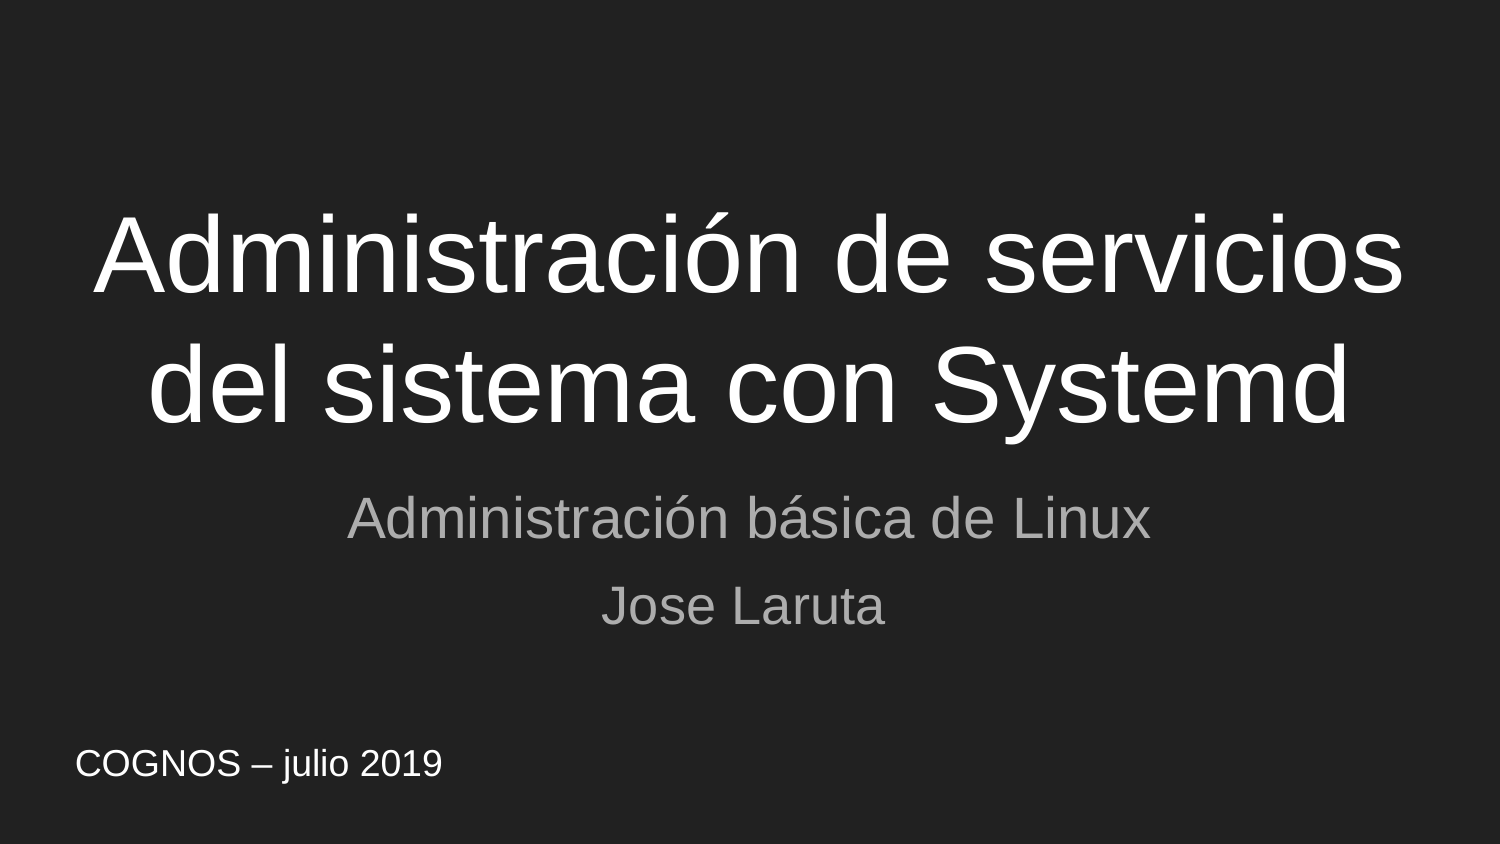

# Administración de servicios del sistema con Systemd
Administración básica de Linux
Jose Laruta
COGNOS – julio 2019